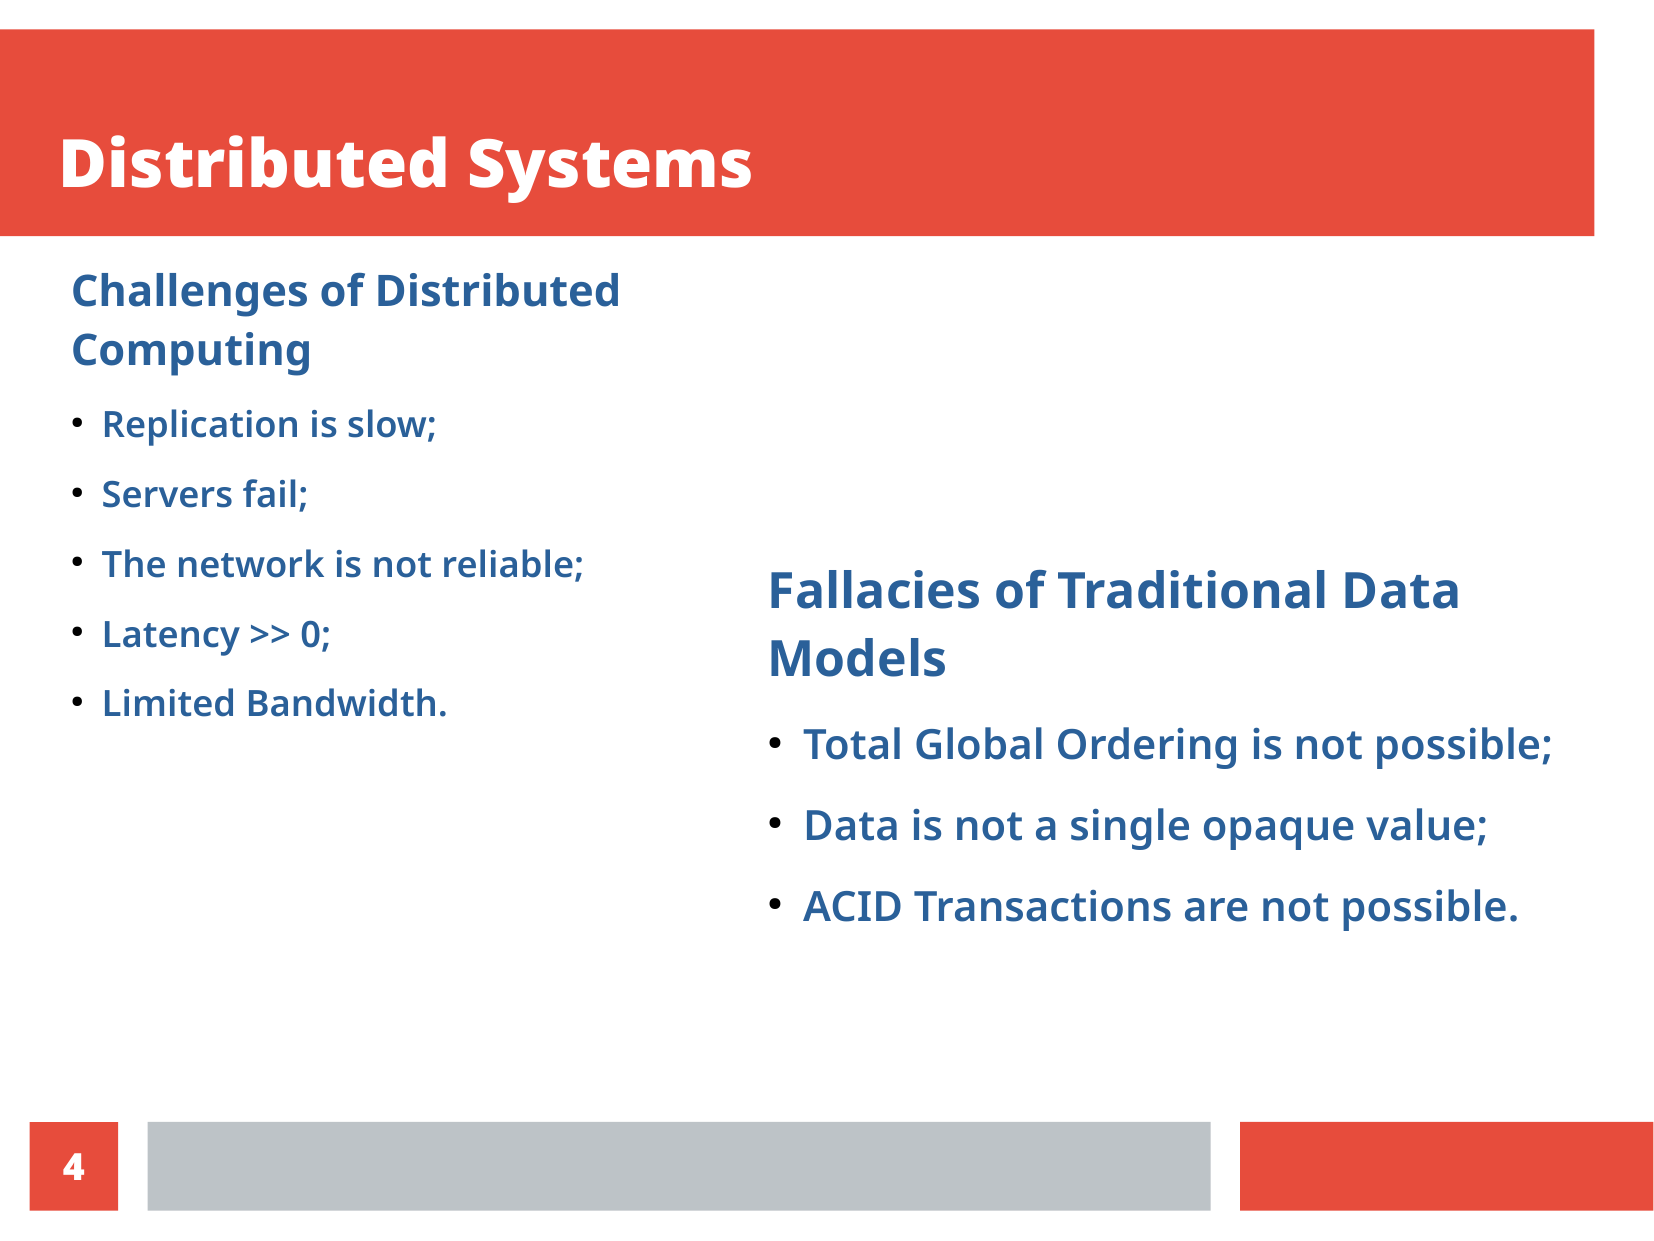

# Distributed Systems
Challenges of Distributed Computing
Replication is slow;
Servers fail;
The network is not reliable;
Latency >> 0;
Limited Bandwidth.
Fallacies of Traditional Data Models
Total Global Ordering is not possible;
Data is not a single opaque value;
ACID Transactions are not possible.
4